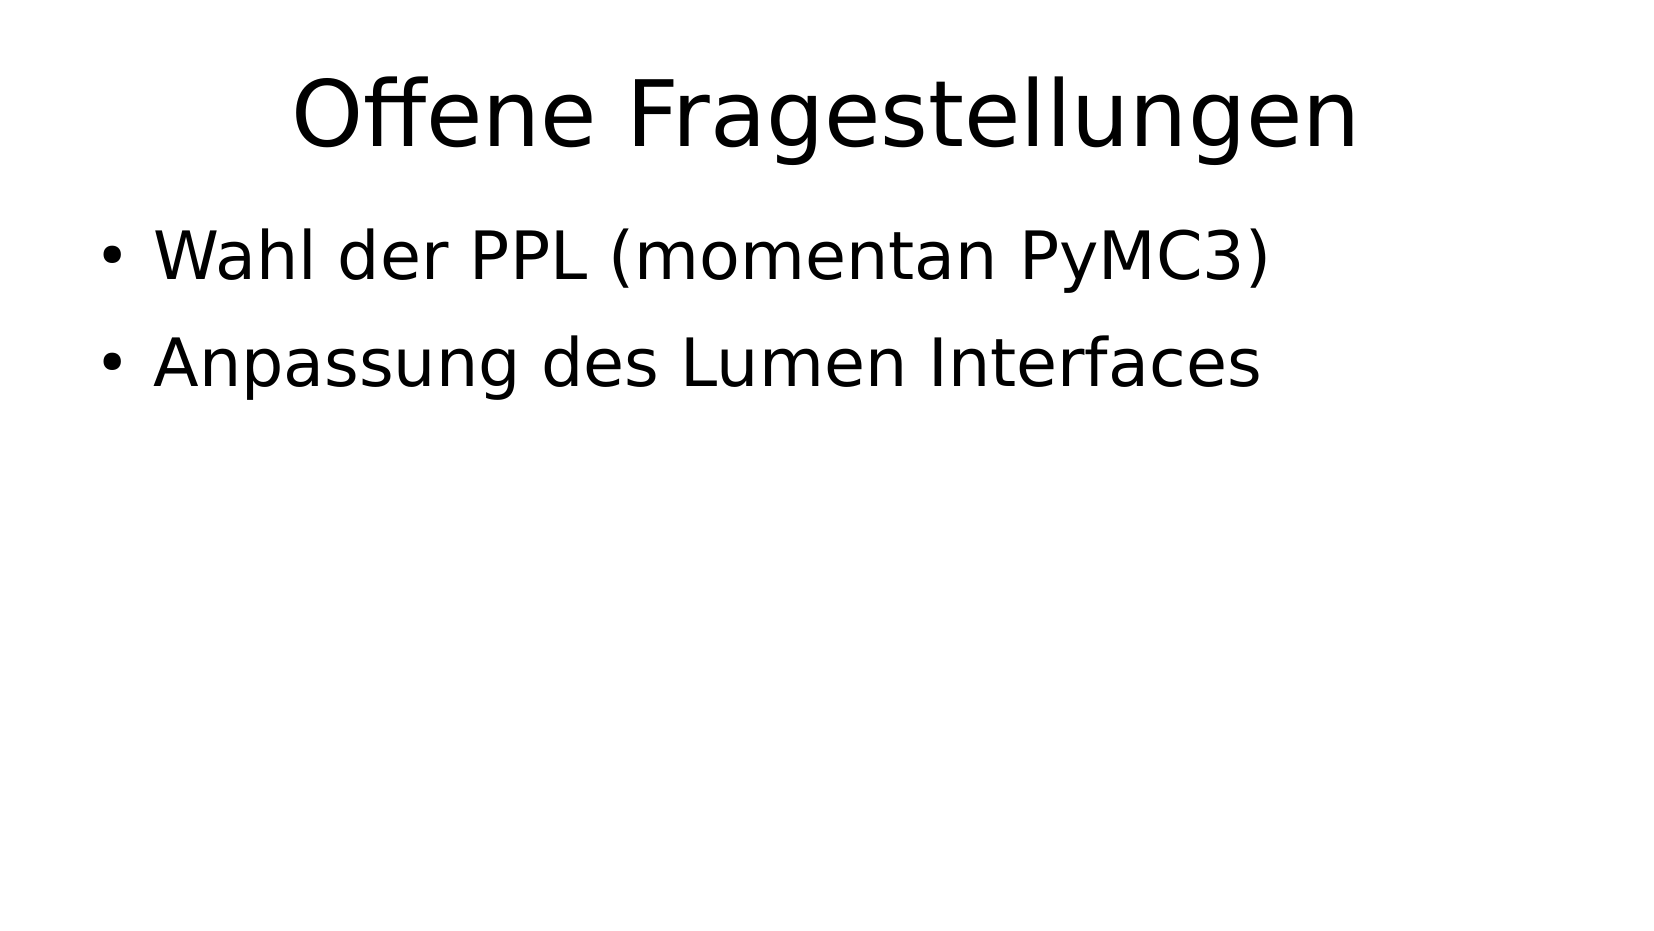

# Offene Fragestellungen
Wahl der PPL (momentan PyMC3)
Anpassung des Lumen Interfaces